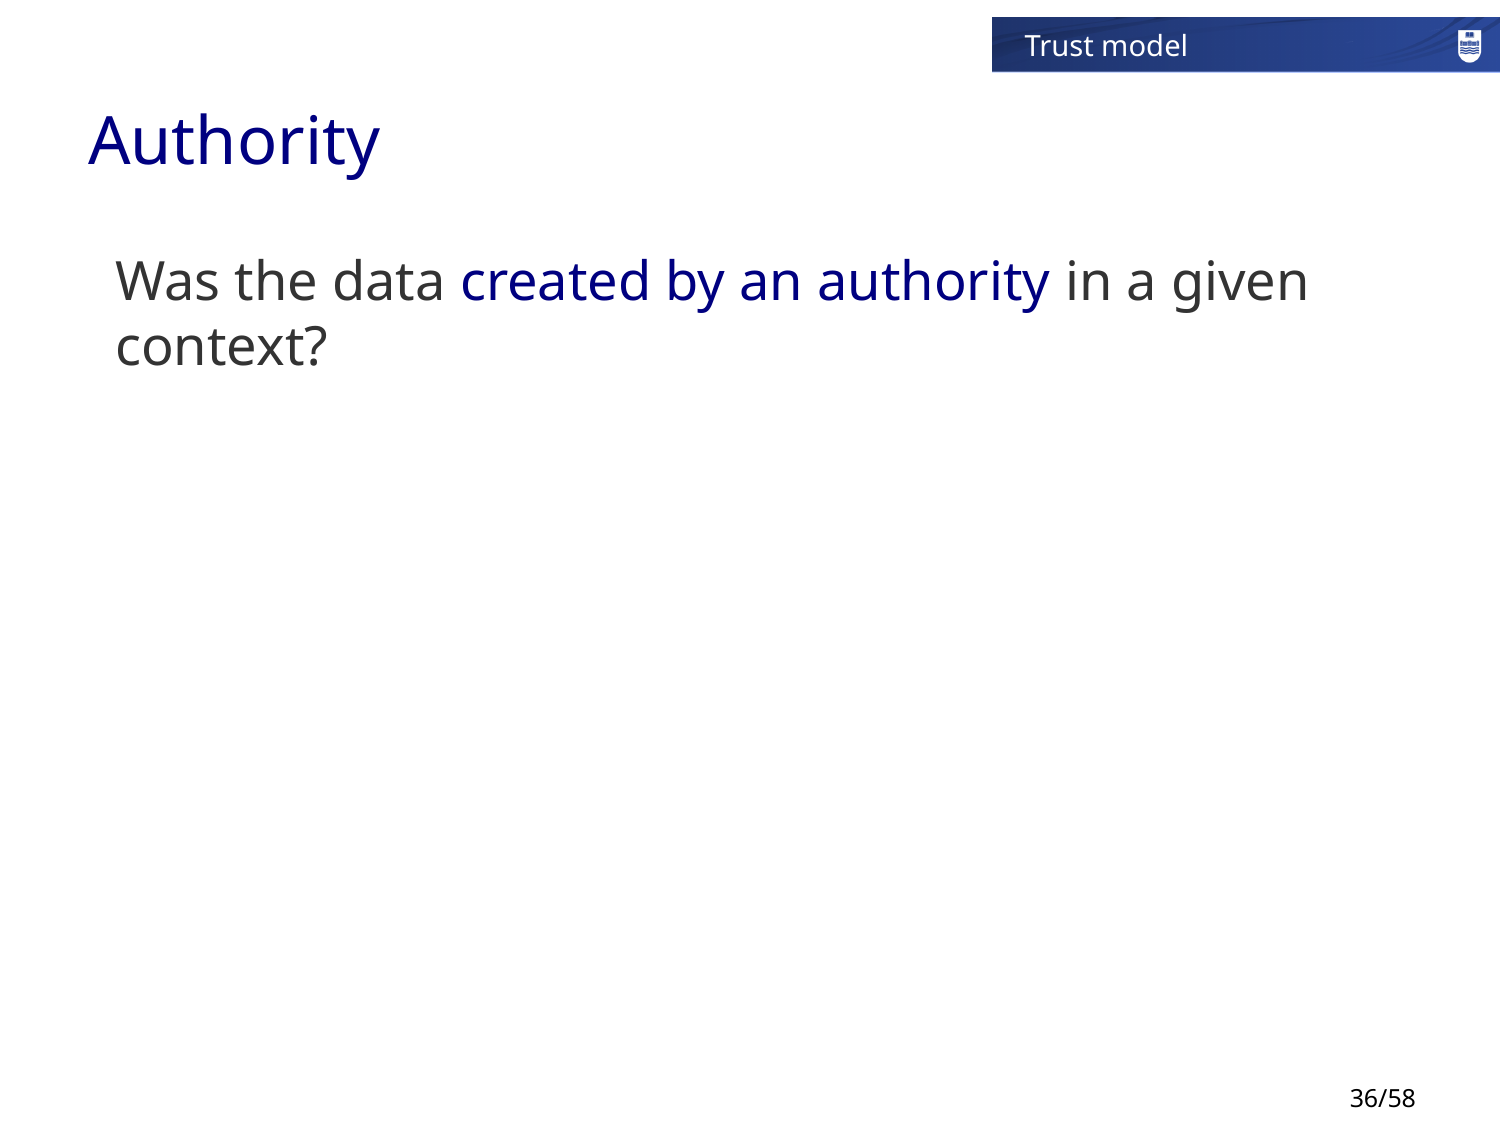

Trust model
# Authority
Was the data created by an authority in a given context?